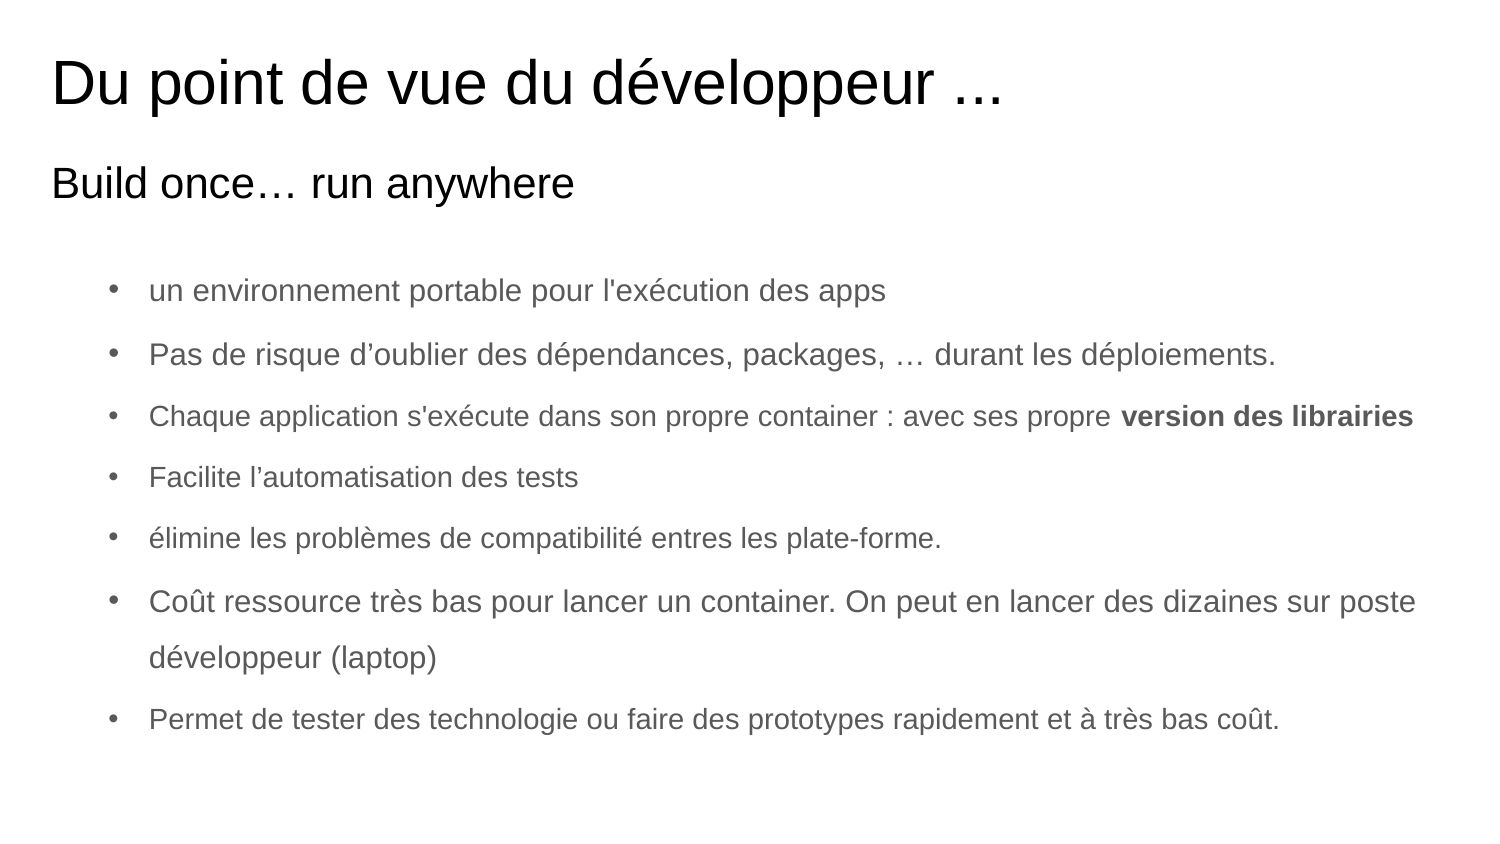

# Du point de vue du développeur ...
Build once… run anywhere
un environnement portable pour l'exécution des apps
Pas de risque d’oublier des dépendances, packages, … durant les déploiements.
Chaque application s'exécute dans son propre container : avec ses propre version des librairies
Facilite l’automatisation des tests
élimine les problèmes de compatibilité entres les plate-forme.
Coût ressource très bas pour lancer un container. On peut en lancer des dizaines sur poste développeur (laptop)
Permet de tester des technologie ou faire des prototypes rapidement et à très bas coût.